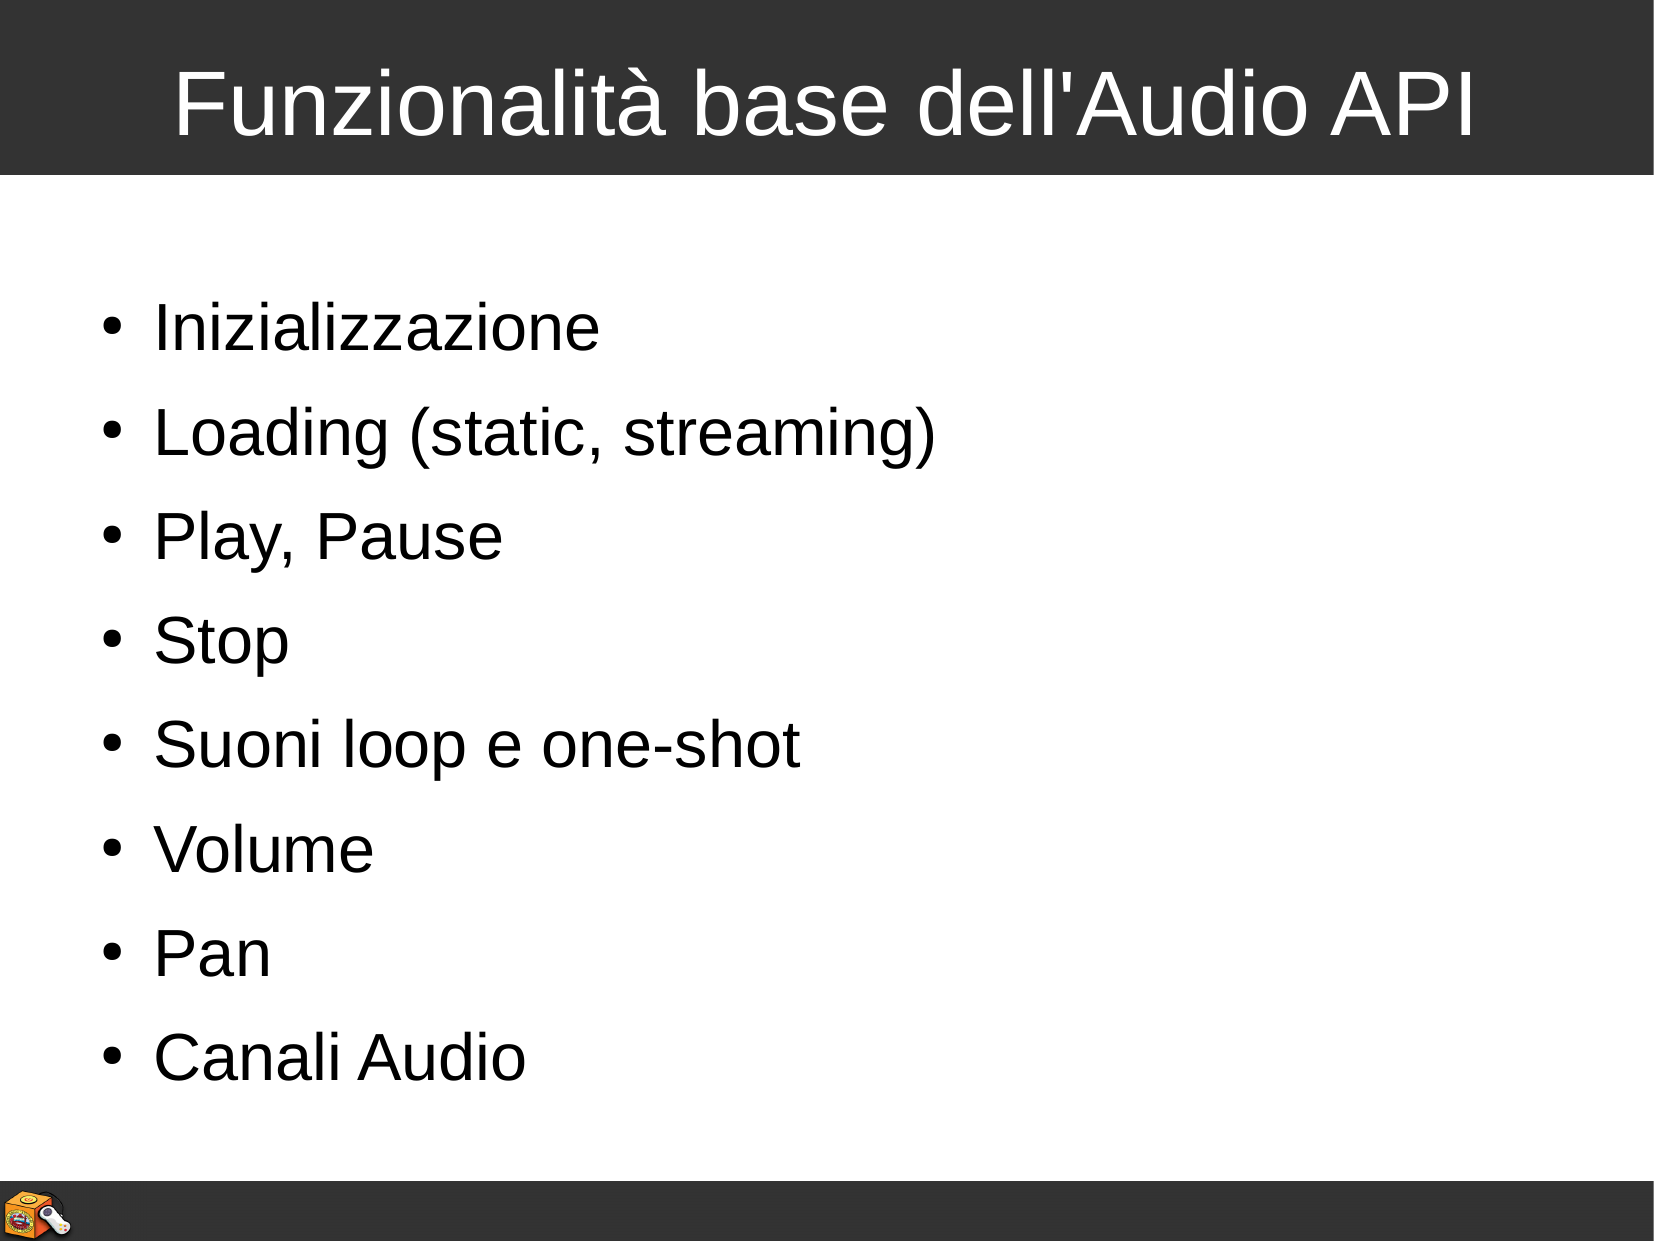

# Funzionalità base dell'Audio API
Inizializzazione
Loading (static, streaming)
Play, Pause
Stop
Suoni loop e one-shot
Volume
Pan
Canali Audio